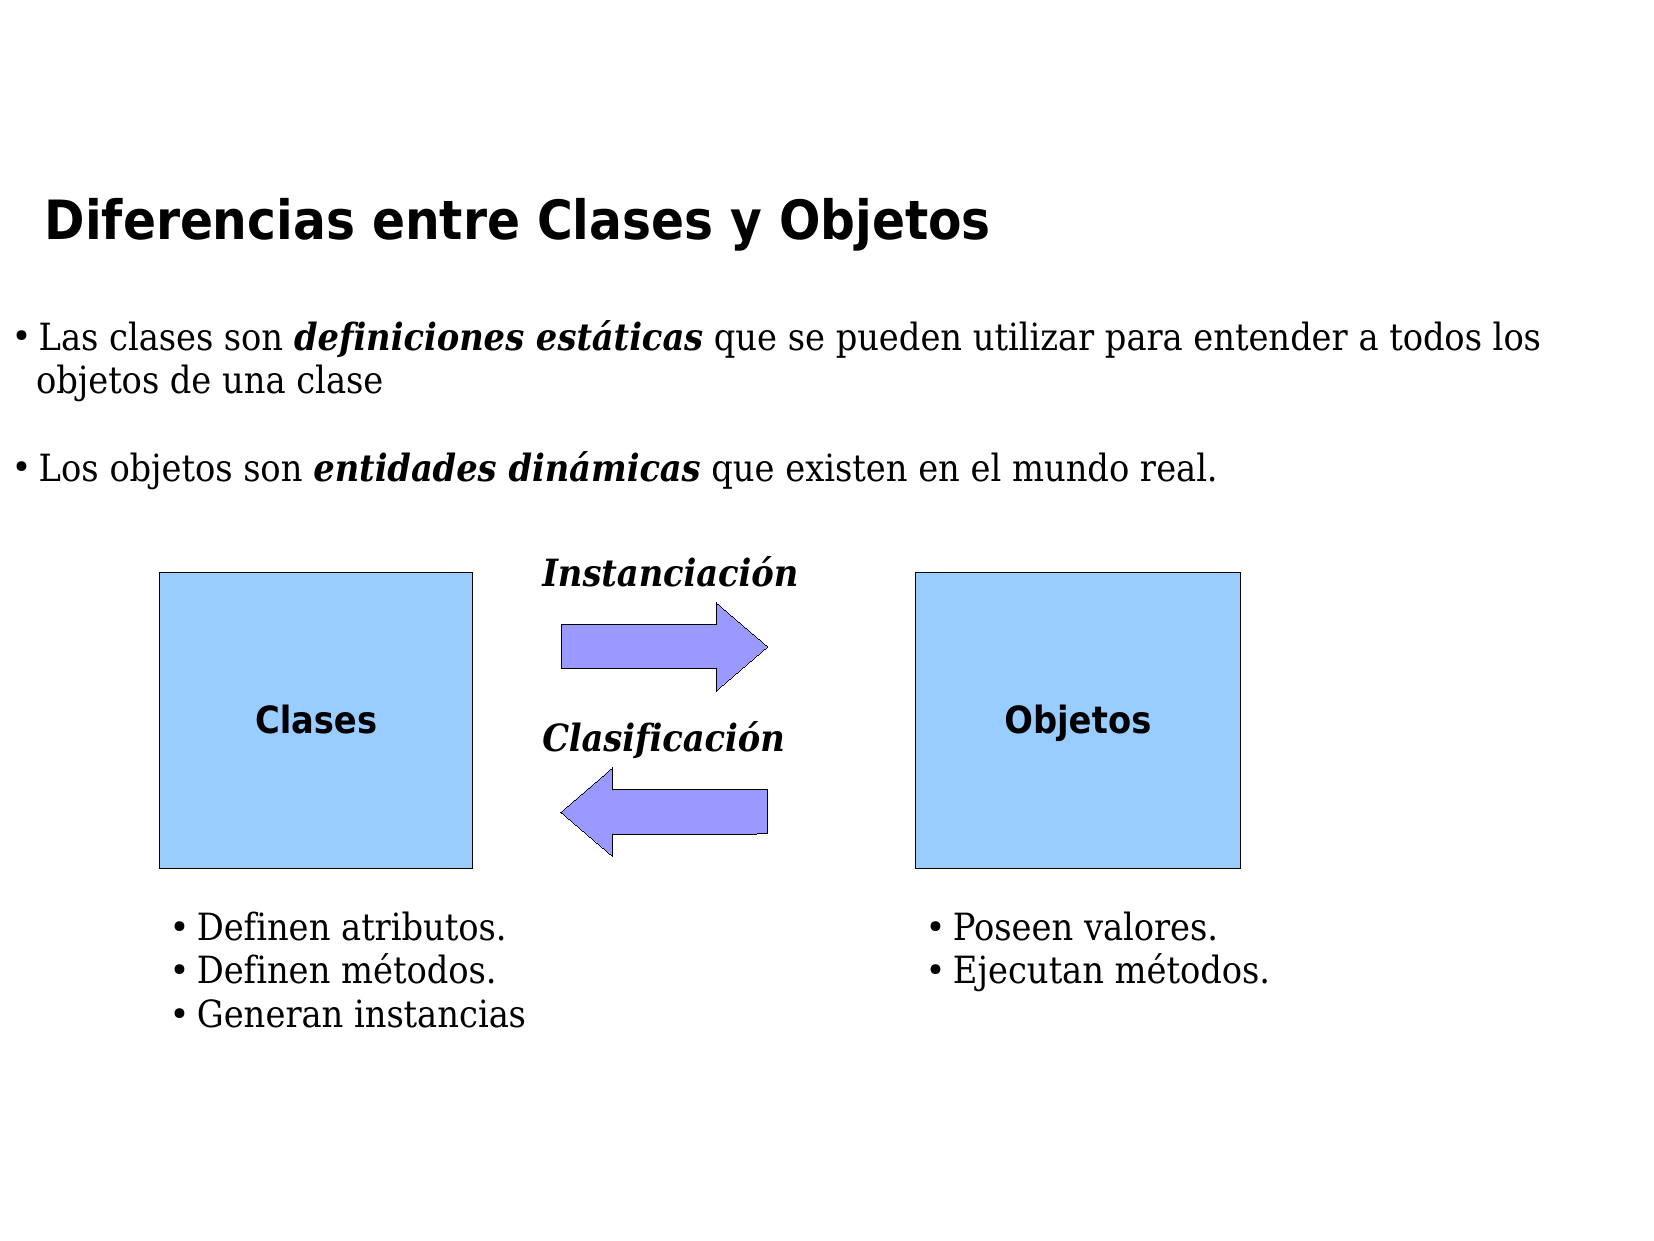

Diferencias entre Clases y Objetos
 Las clases son definiciones estáticas que se pueden utilizar para entender a todos los objetos de una clase
 Los objetos son entidades dinámicas que existen en el mundo real.
Instanciación
Clases
Objetos
Clasificación
 Definen atributos.
 Definen métodos.
 Generan instancias
 Poseen valores.
 Ejecutan métodos.